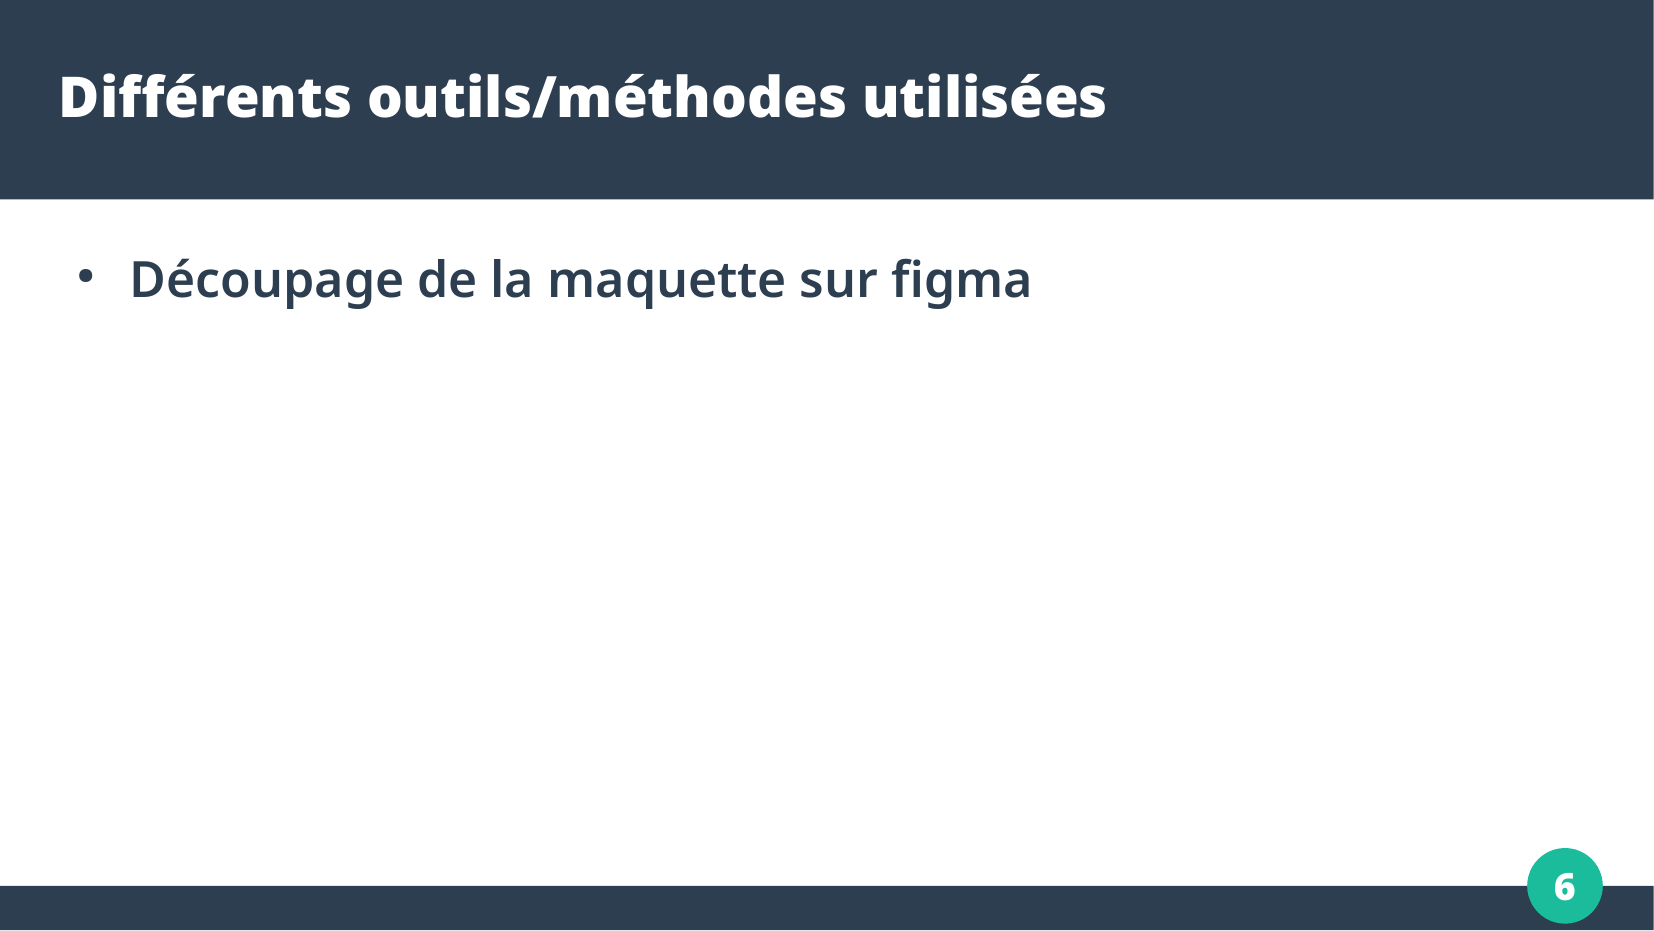

# Différents outils/méthodes utilisées
Découpage de la maquette sur figma